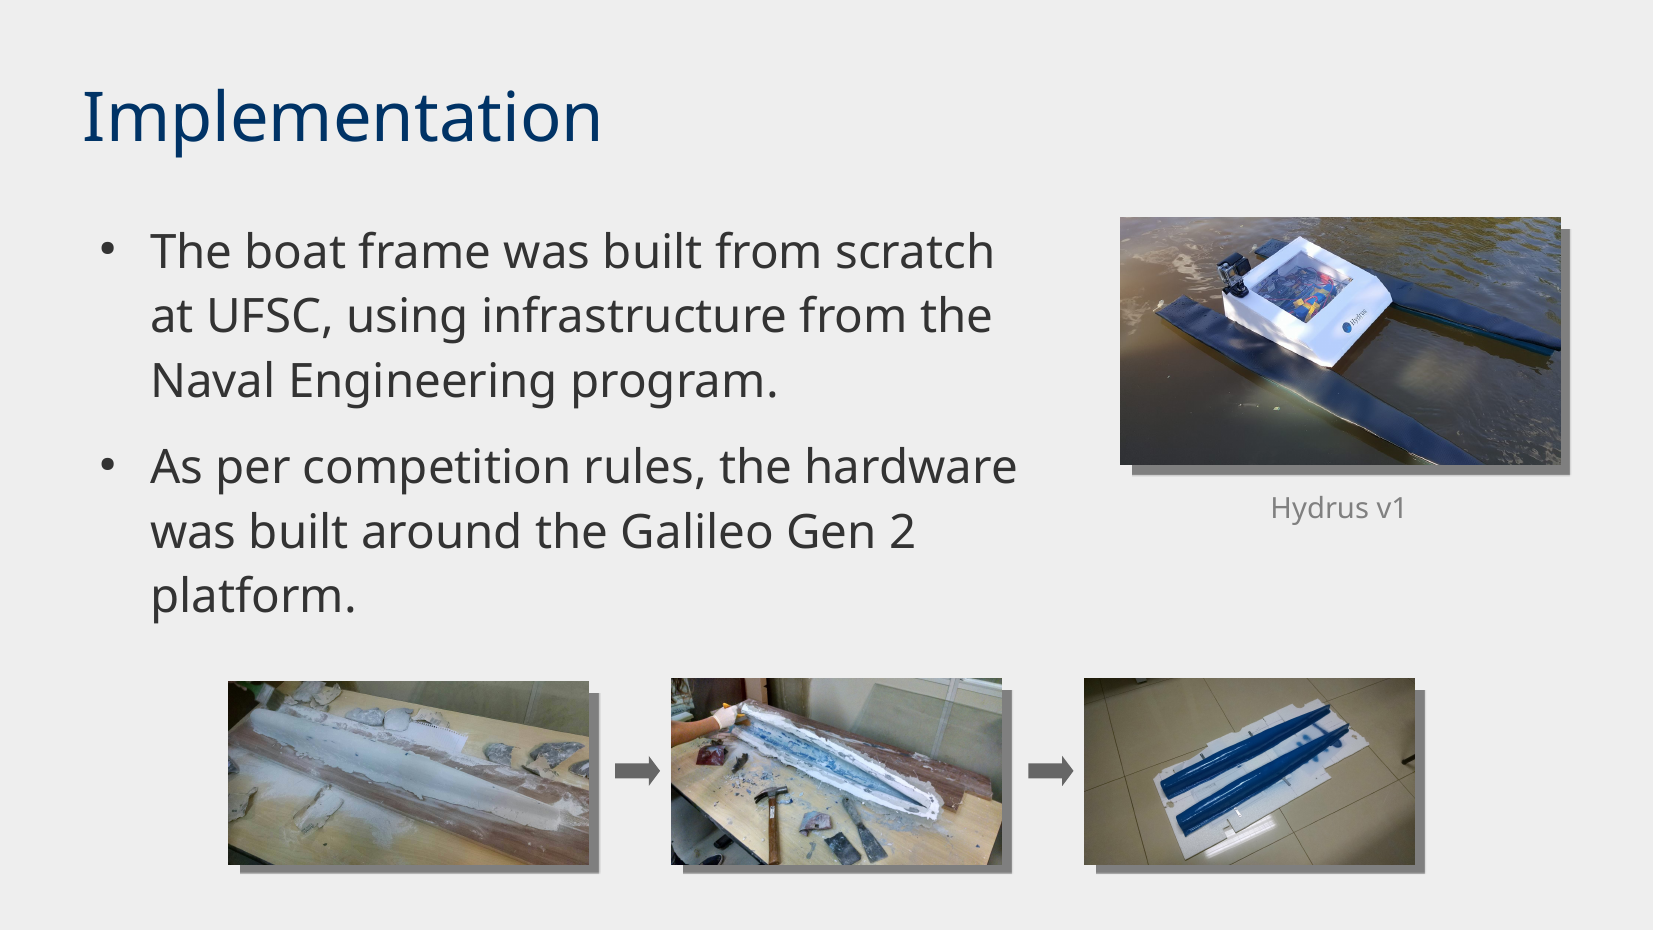

# Implementation
The boat frame was built from scratch at UFSC, using infrastructure from the Naval Engineering program.
As per competition rules, the hardware was built around the Galileo Gen 2 platform.
Hydrus v1